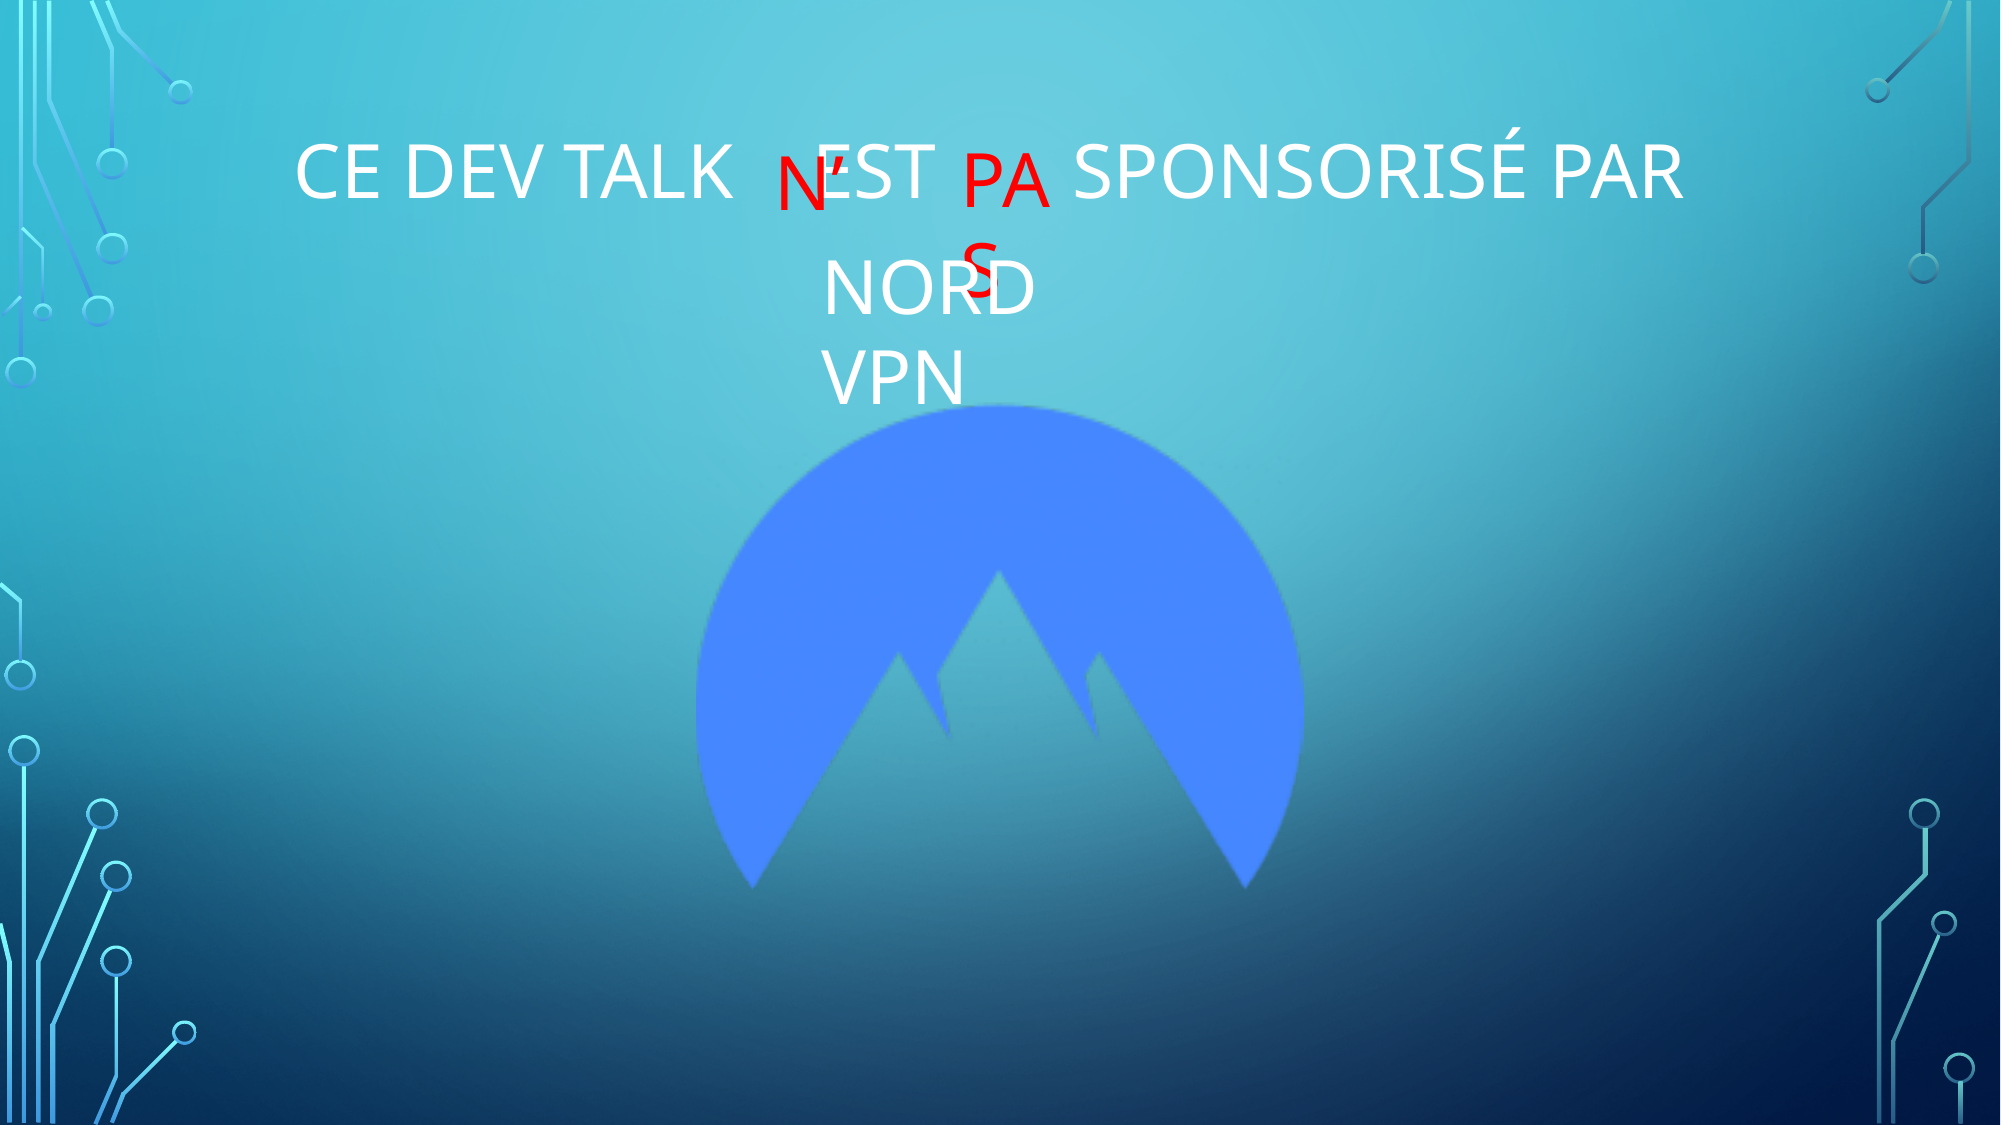

# Ce Dev Talk est sponsorisé par
PAS
N’
NORD VPN